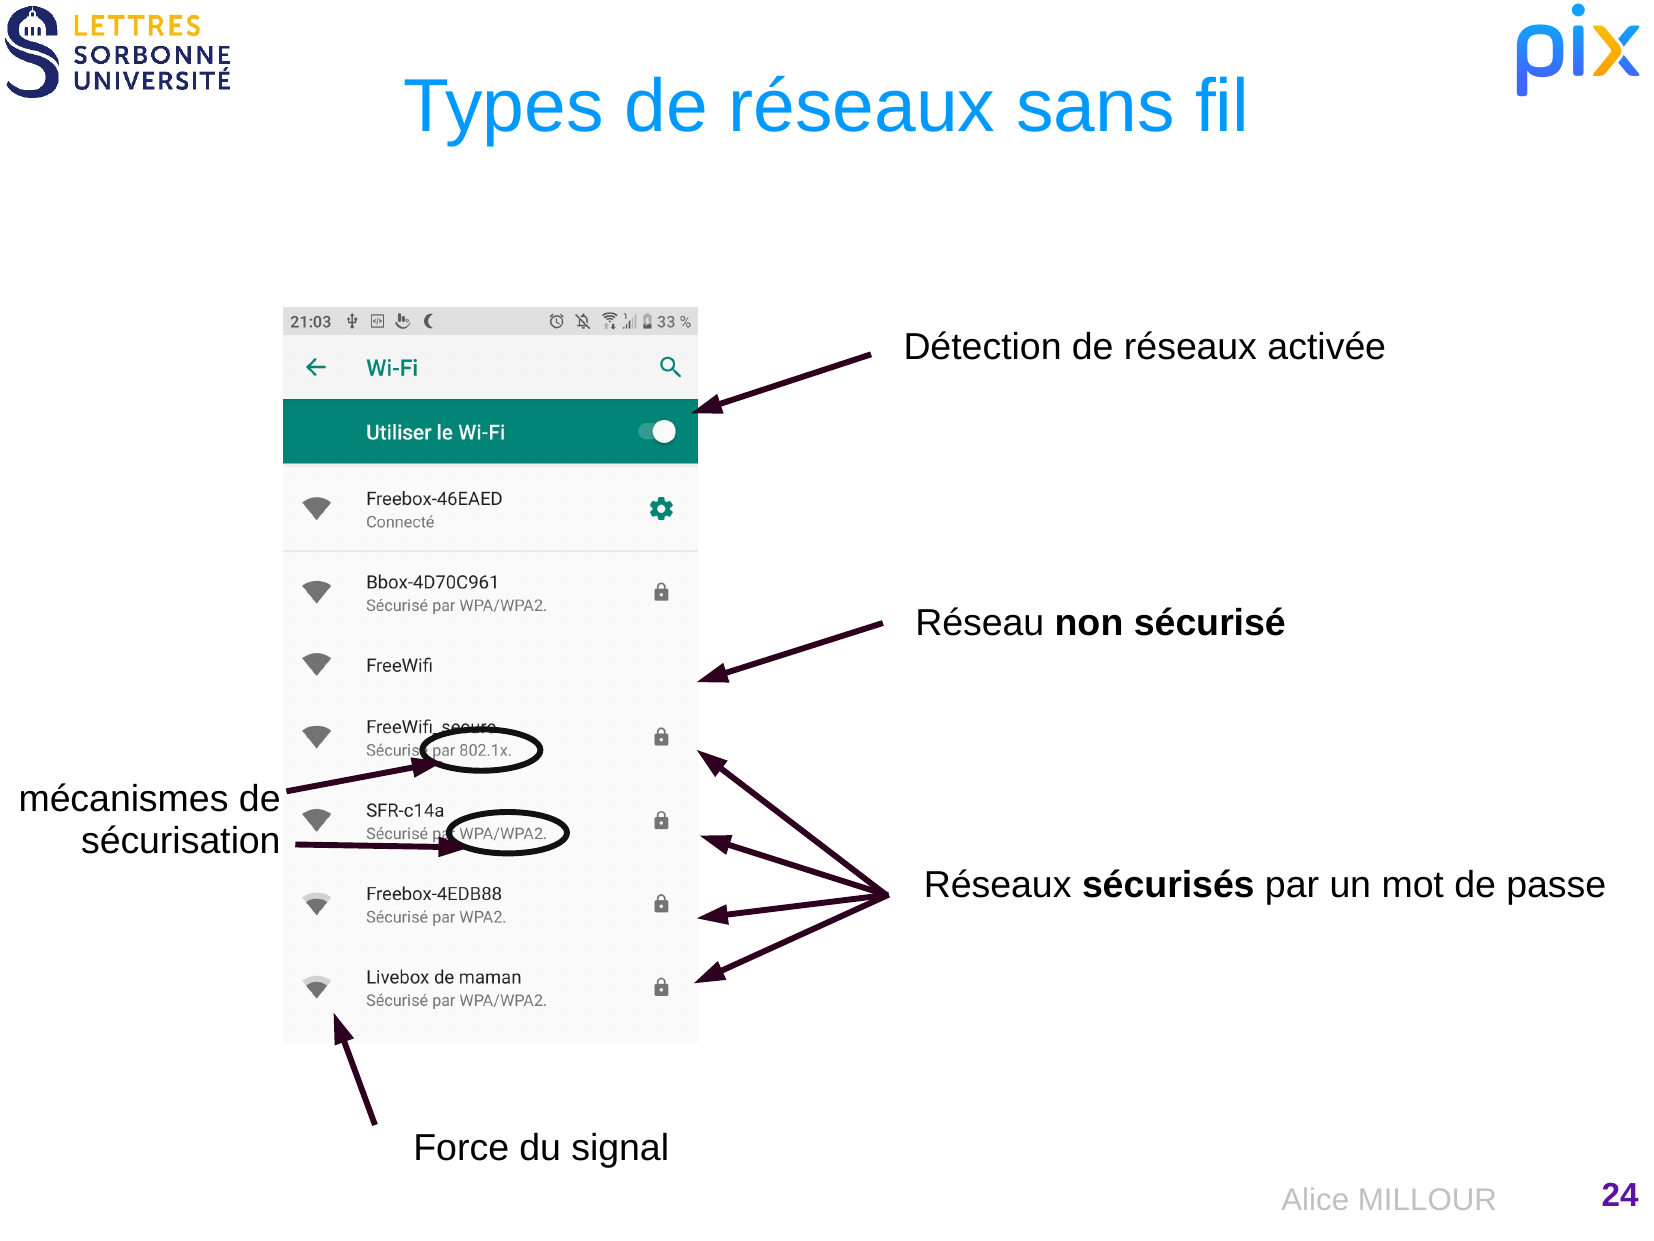

# Types de réseaux sans fil
Détection de réseaux activée
Réseau non sécurisé
mécanismes de sécurisation
Réseaux sécurisés par un mot de passe
Force du signal